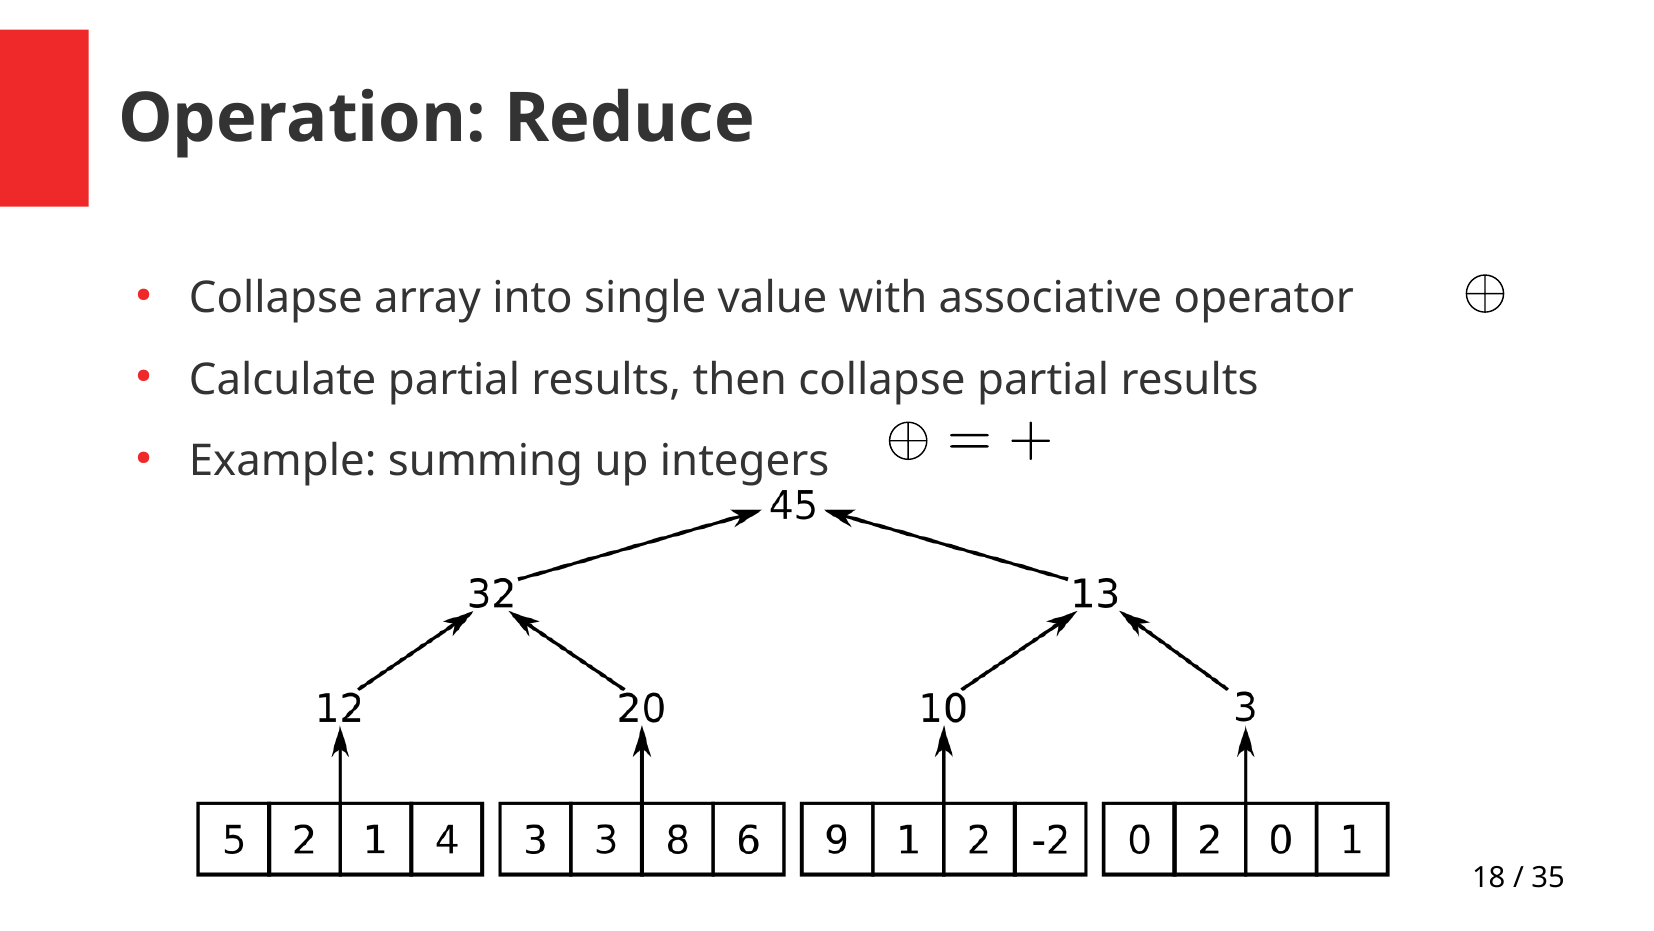

# Operation: Reduce
Collapse array into single value with associative operator
Calculate partial results, then collapse partial results
Example: summing up integers
18